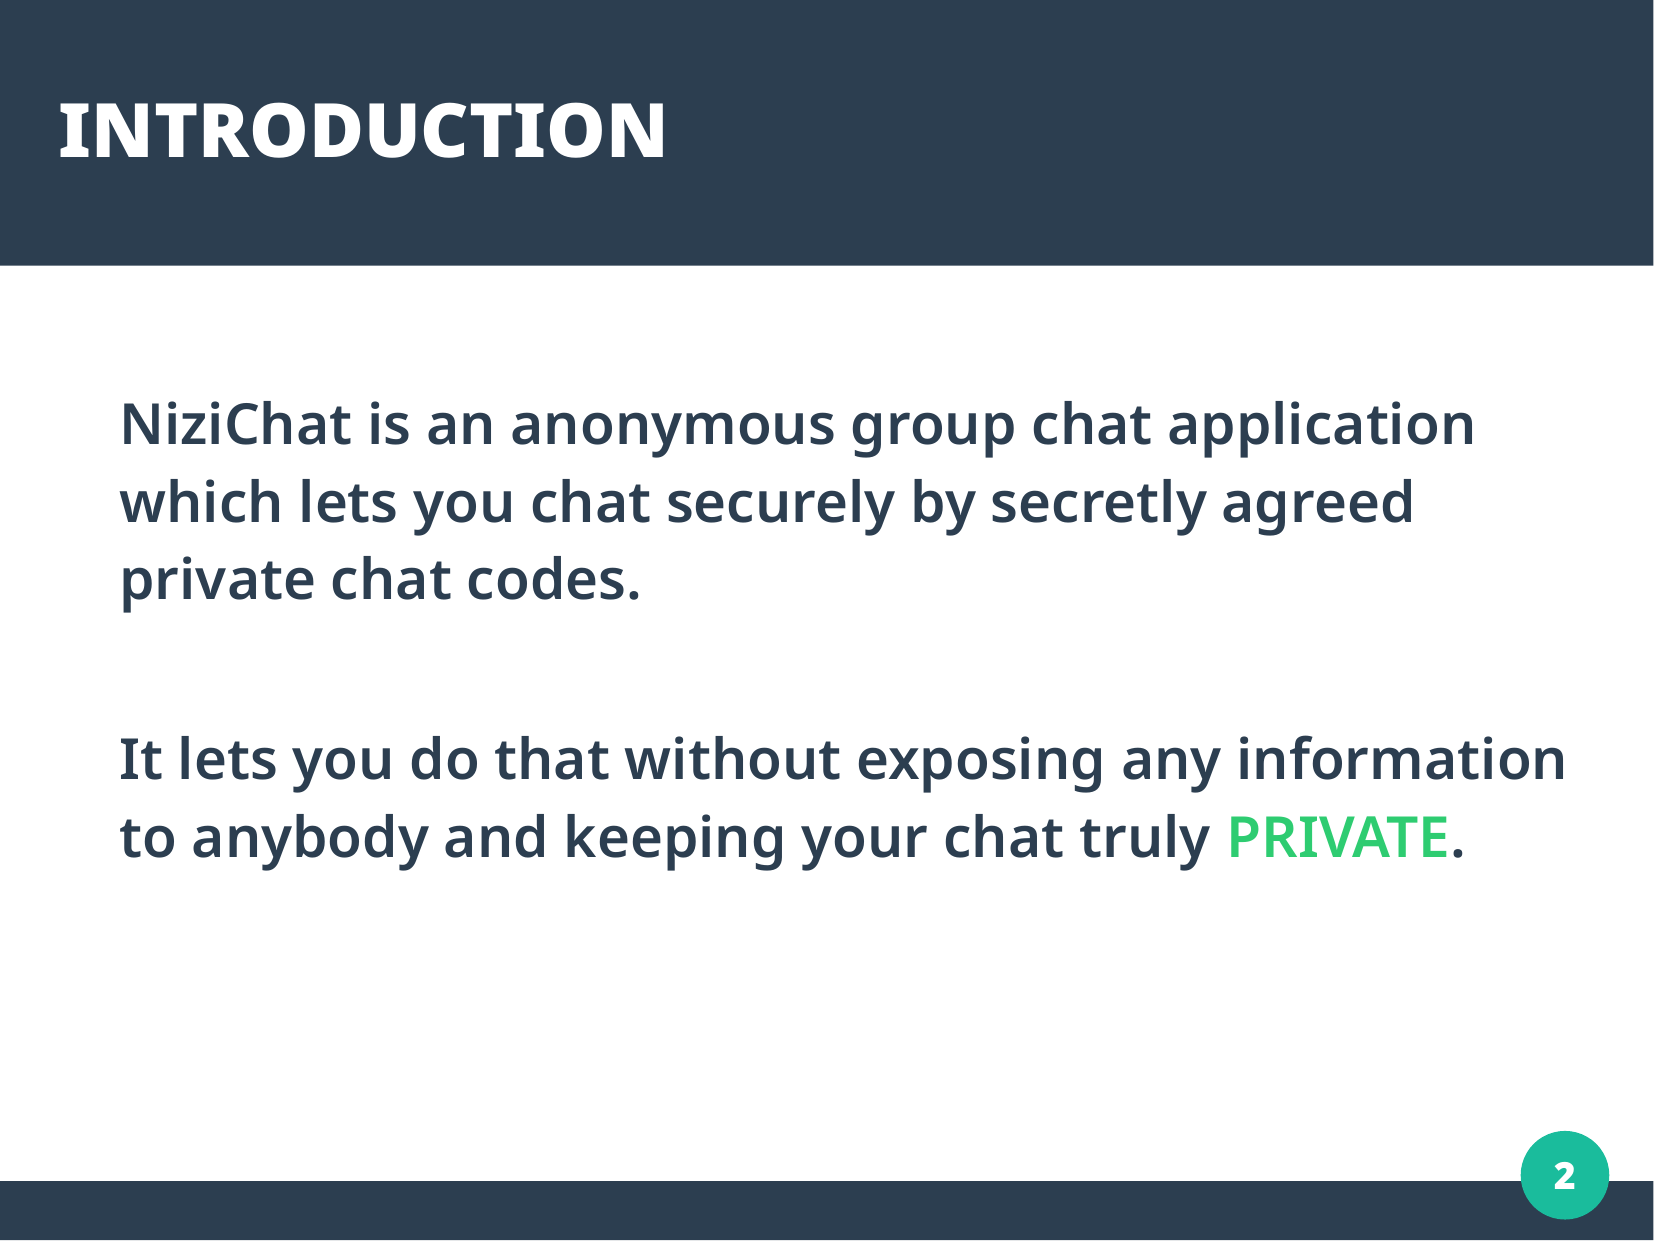

# INTRODUCTION
NiziChat is an anonymous group chat application which lets you chat securely by secretly agreed private chat codes.
It lets you do that without exposing any information to anybody and keeping your chat truly PRIVATE.
2